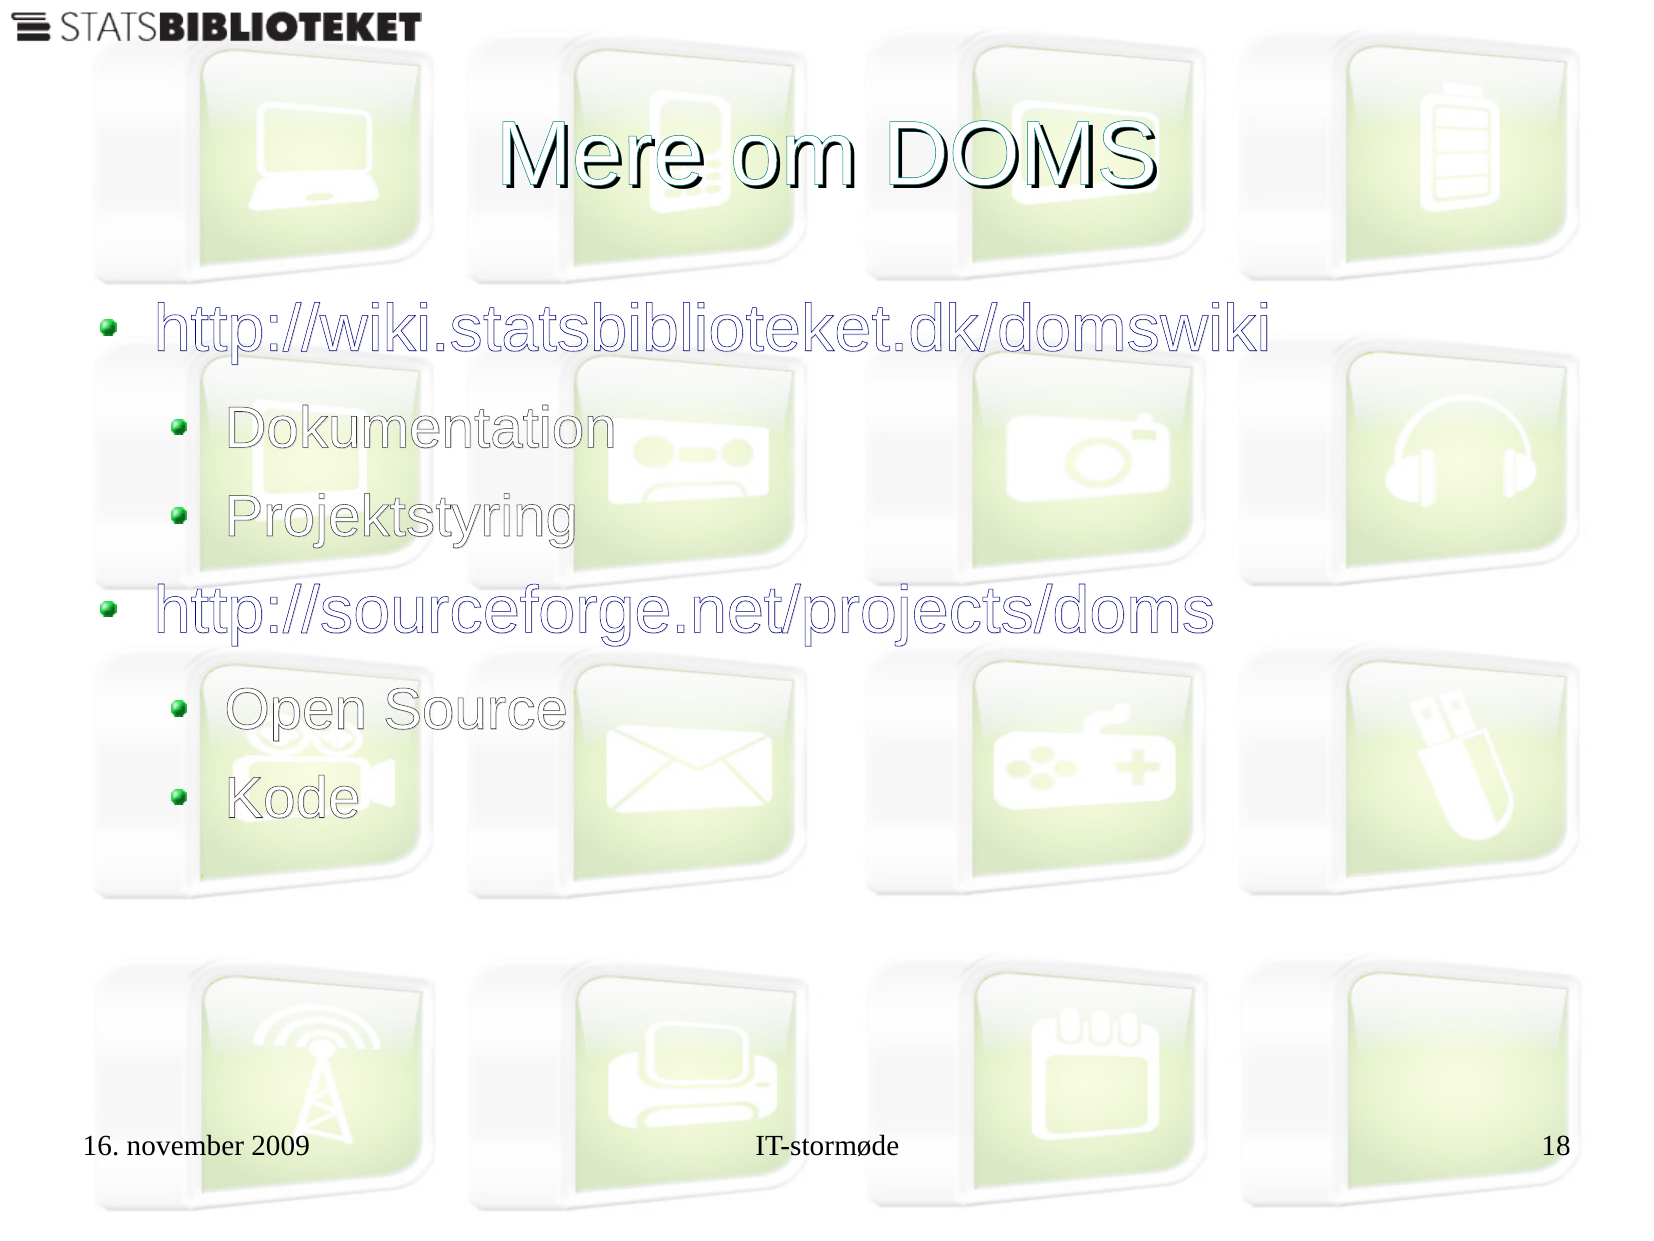

# Mere om DOMS
http://wiki.statsbiblioteket.dk/domswiki
Dokumentation
Projektstyring
http://sourceforge.net/projects/doms
Open Source
Kode
16. november 2009
IT-stormøde
18